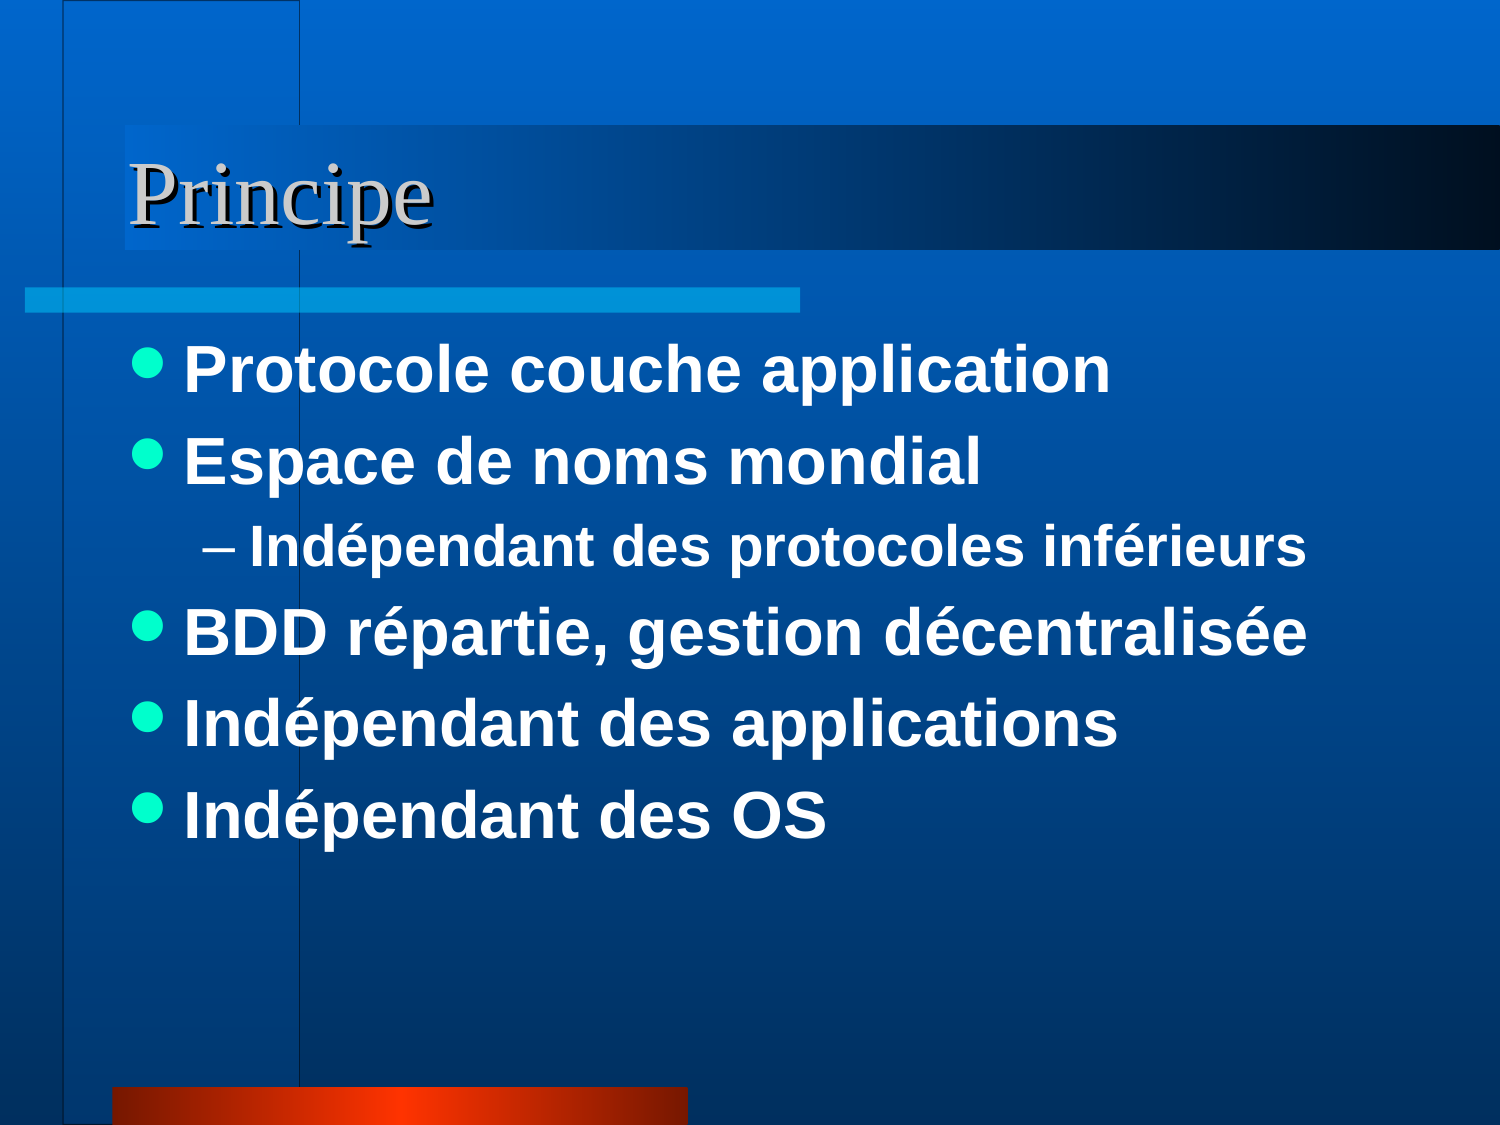

# Principe
Protocole couche application
Espace de noms mondial
Indépendant des protocoles inférieurs
BDD répartie, gestion décentralisée
Indépendant des applications
Indépendant des OS